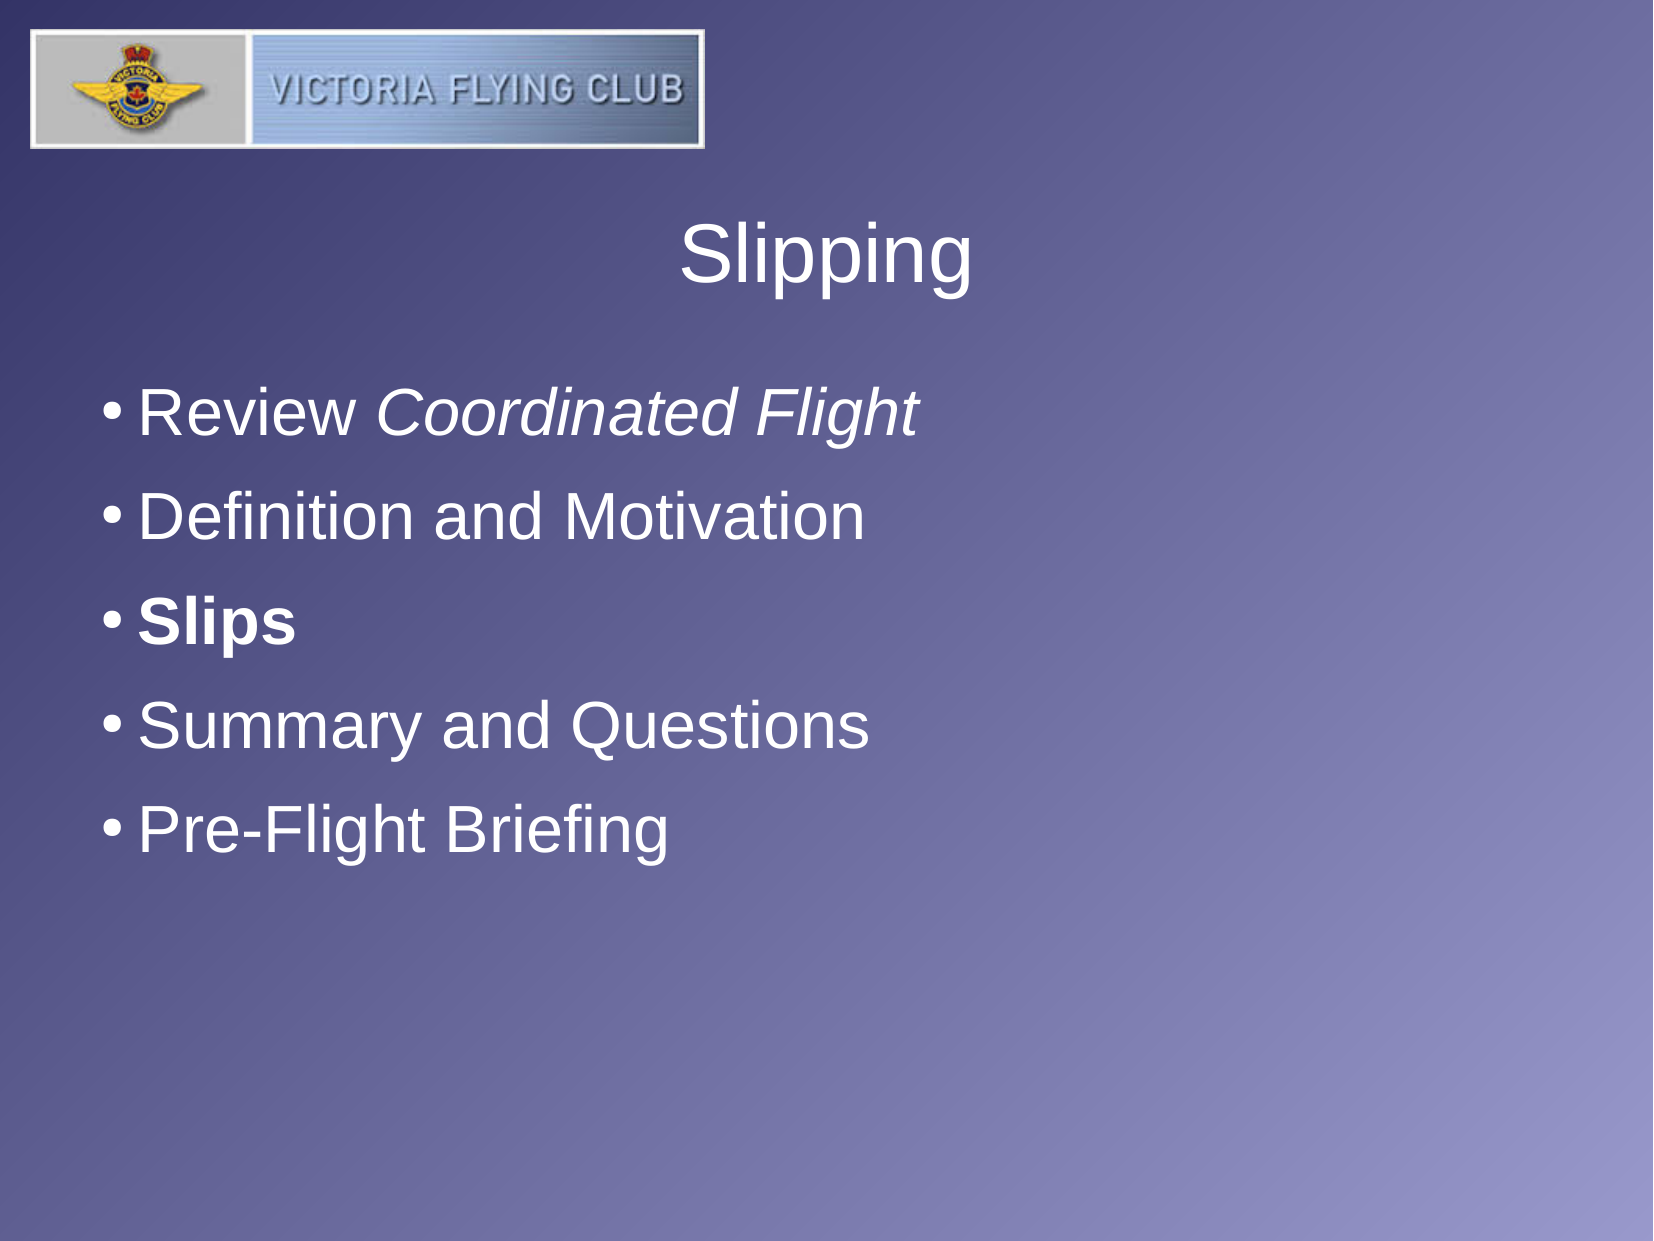

# Slipping
Review Coordinated Flight
Definition and Motivation
Slips
Summary and Questions
Pre-Flight Briefing